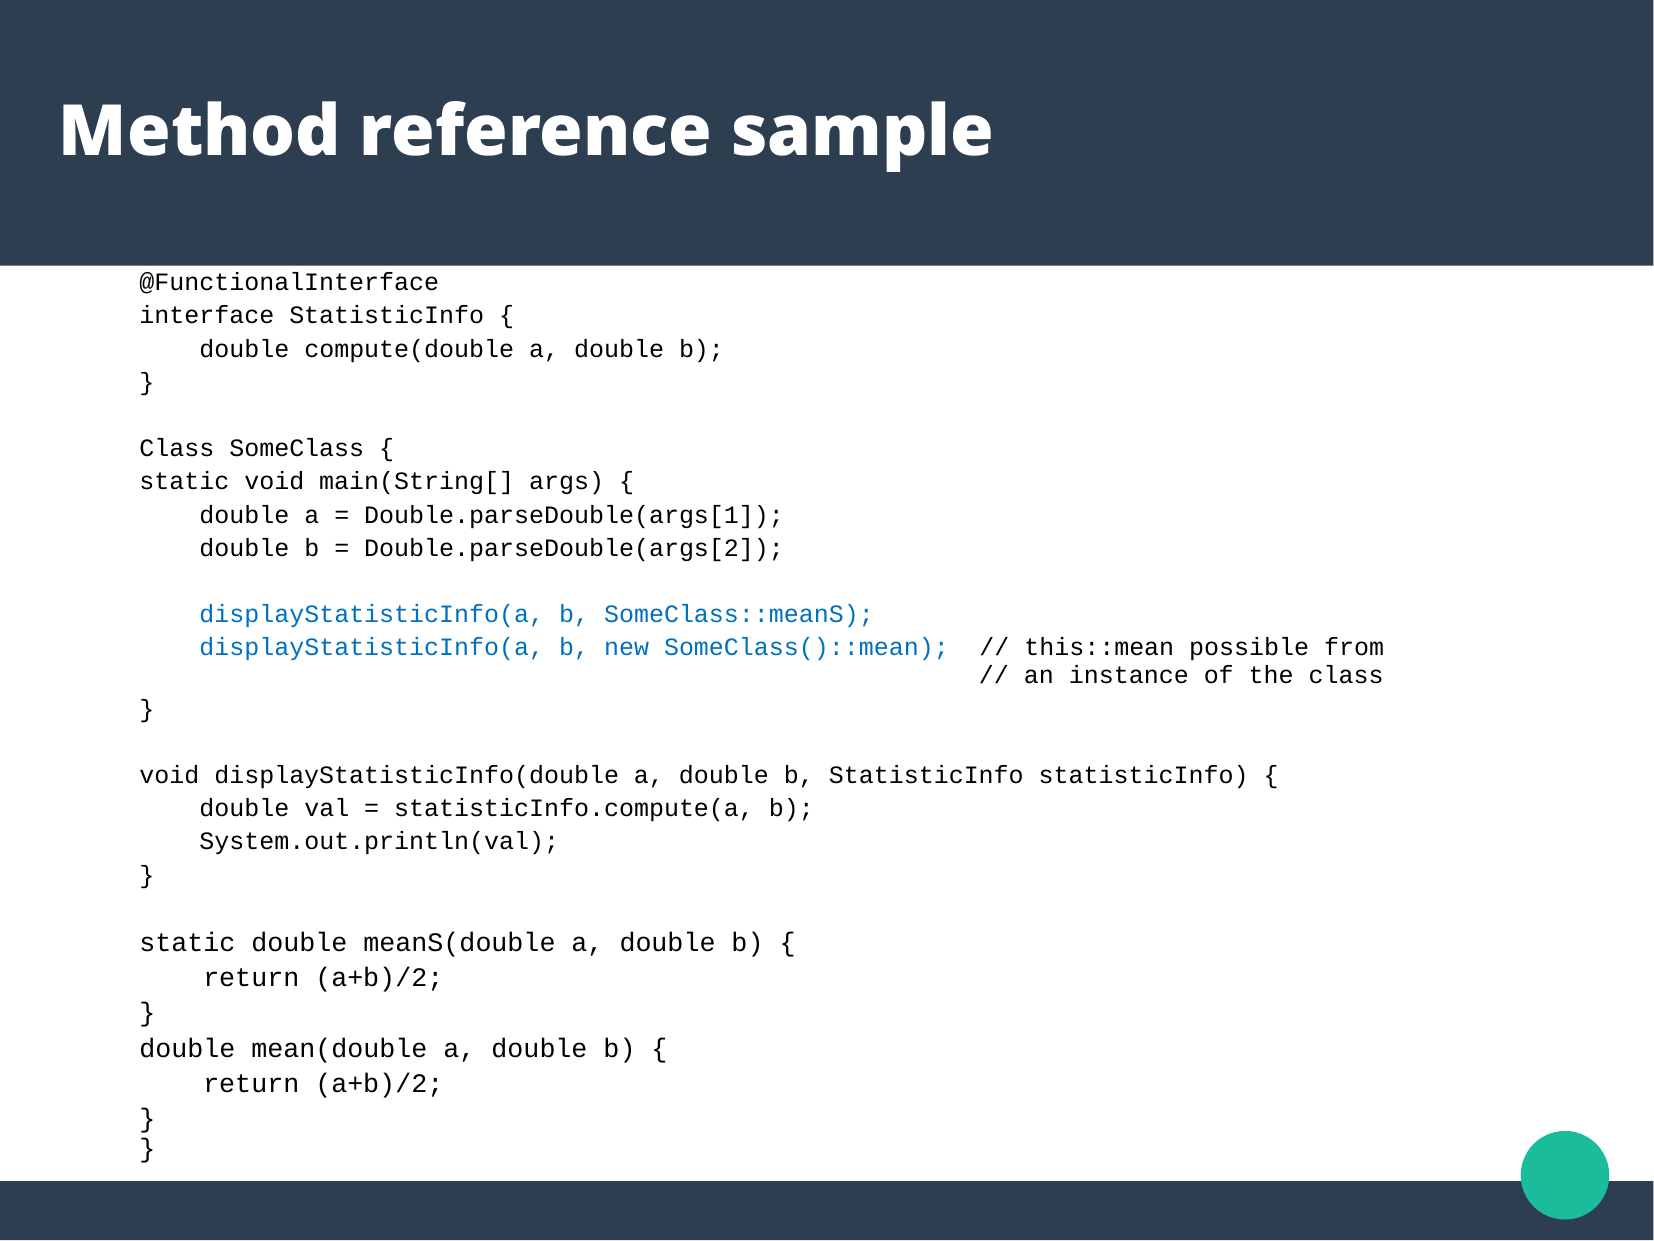

# Method reference sample
@FunctionalInterface
interface StatisticInfo {
 double compute(double a, double b);
}
Class SomeClass {
static void main(String[] args) {
 double a = Double.parseDouble(args[1]);
 double b = Double.parseDouble(args[2]);
 displayStatisticInfo(a, b, SomeClass::meanS);
 displayStatisticInfo(a, b, new SomeClass()::mean); // this::mean possible from							 // an instance of the class
}
void displayStatisticInfo(double a, double b, StatisticInfo statisticInfo) {
 double val = statisticInfo.compute(a, b);
 System.out.println(val);
}
static double meanS(double a, double b) {
 return (a+b)/2;
}
double mean(double a, double b) {
 return (a+b)/2;
}
}